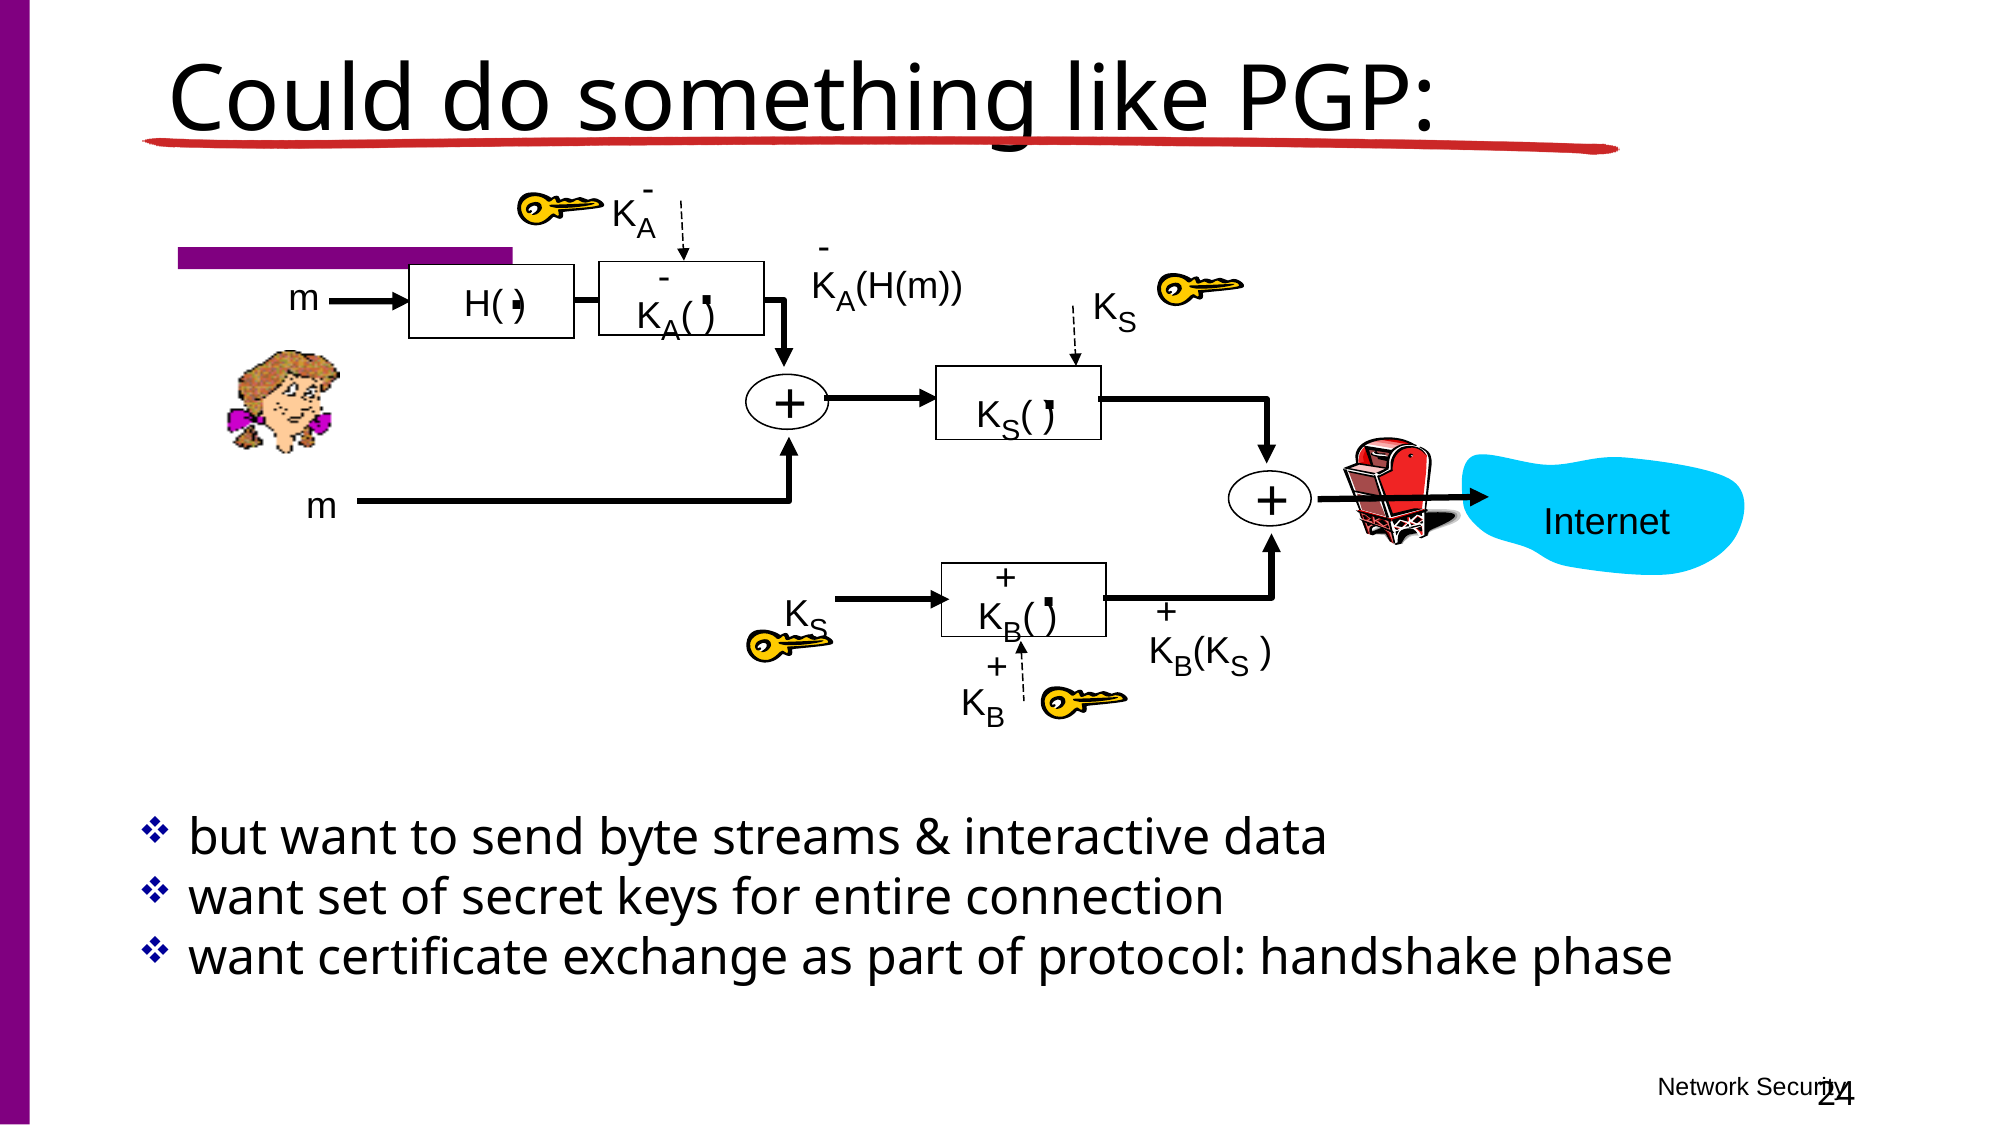

# Could do something like PGP:
-
KA
.
-
KA( )
-
KA(H(m))
.
H( )
KS
m
.
KS( )
+
+
m
Internet
.
+
KB( )
KS
+
KB(KS )
+
KB
 but want to send byte streams & interactive data
 want set of secret keys for entire connection
 want certificate exchange as part of protocol: handshake phase
Network Security